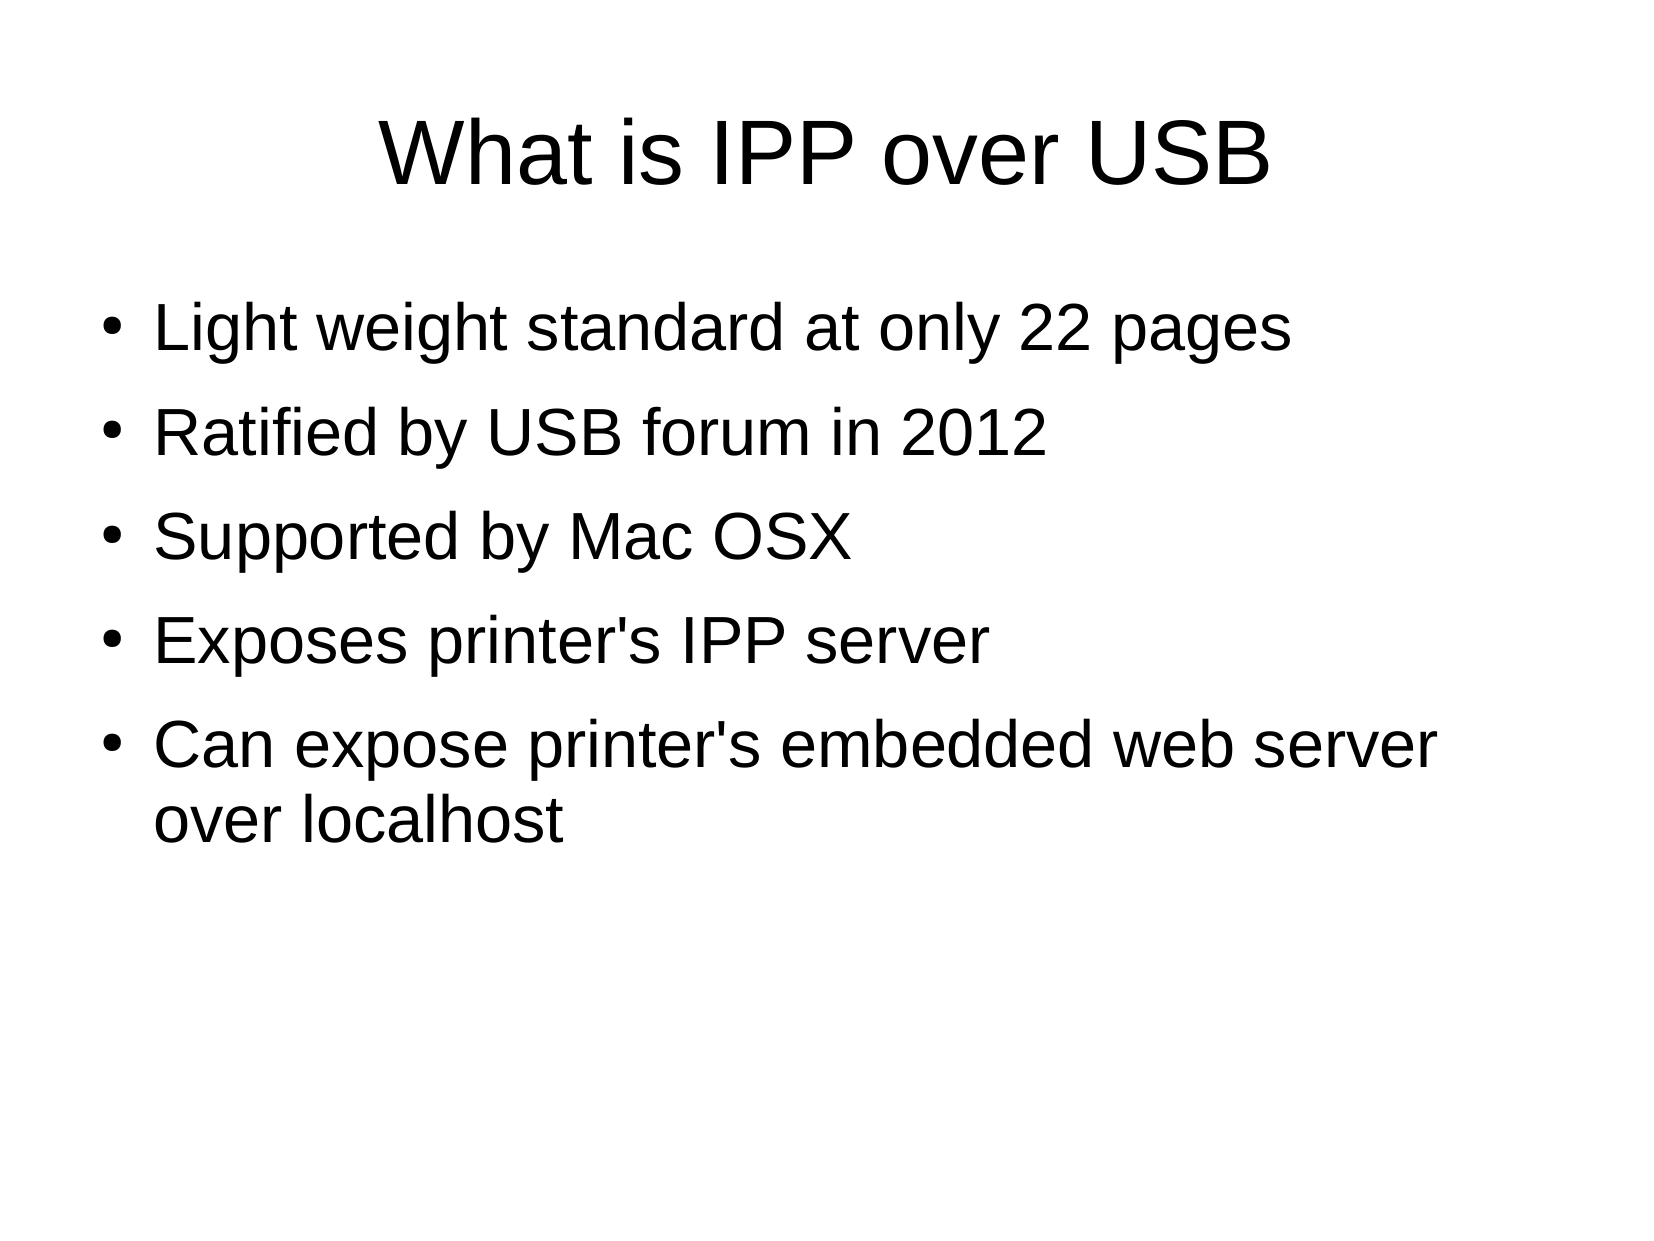

# What is IPP over USB
Light weight standard at only 22 pages
Ratified by USB forum in 2012
Supported by Mac OSX
Exposes printer's IPP server
Can expose printer's embedded web server over localhost